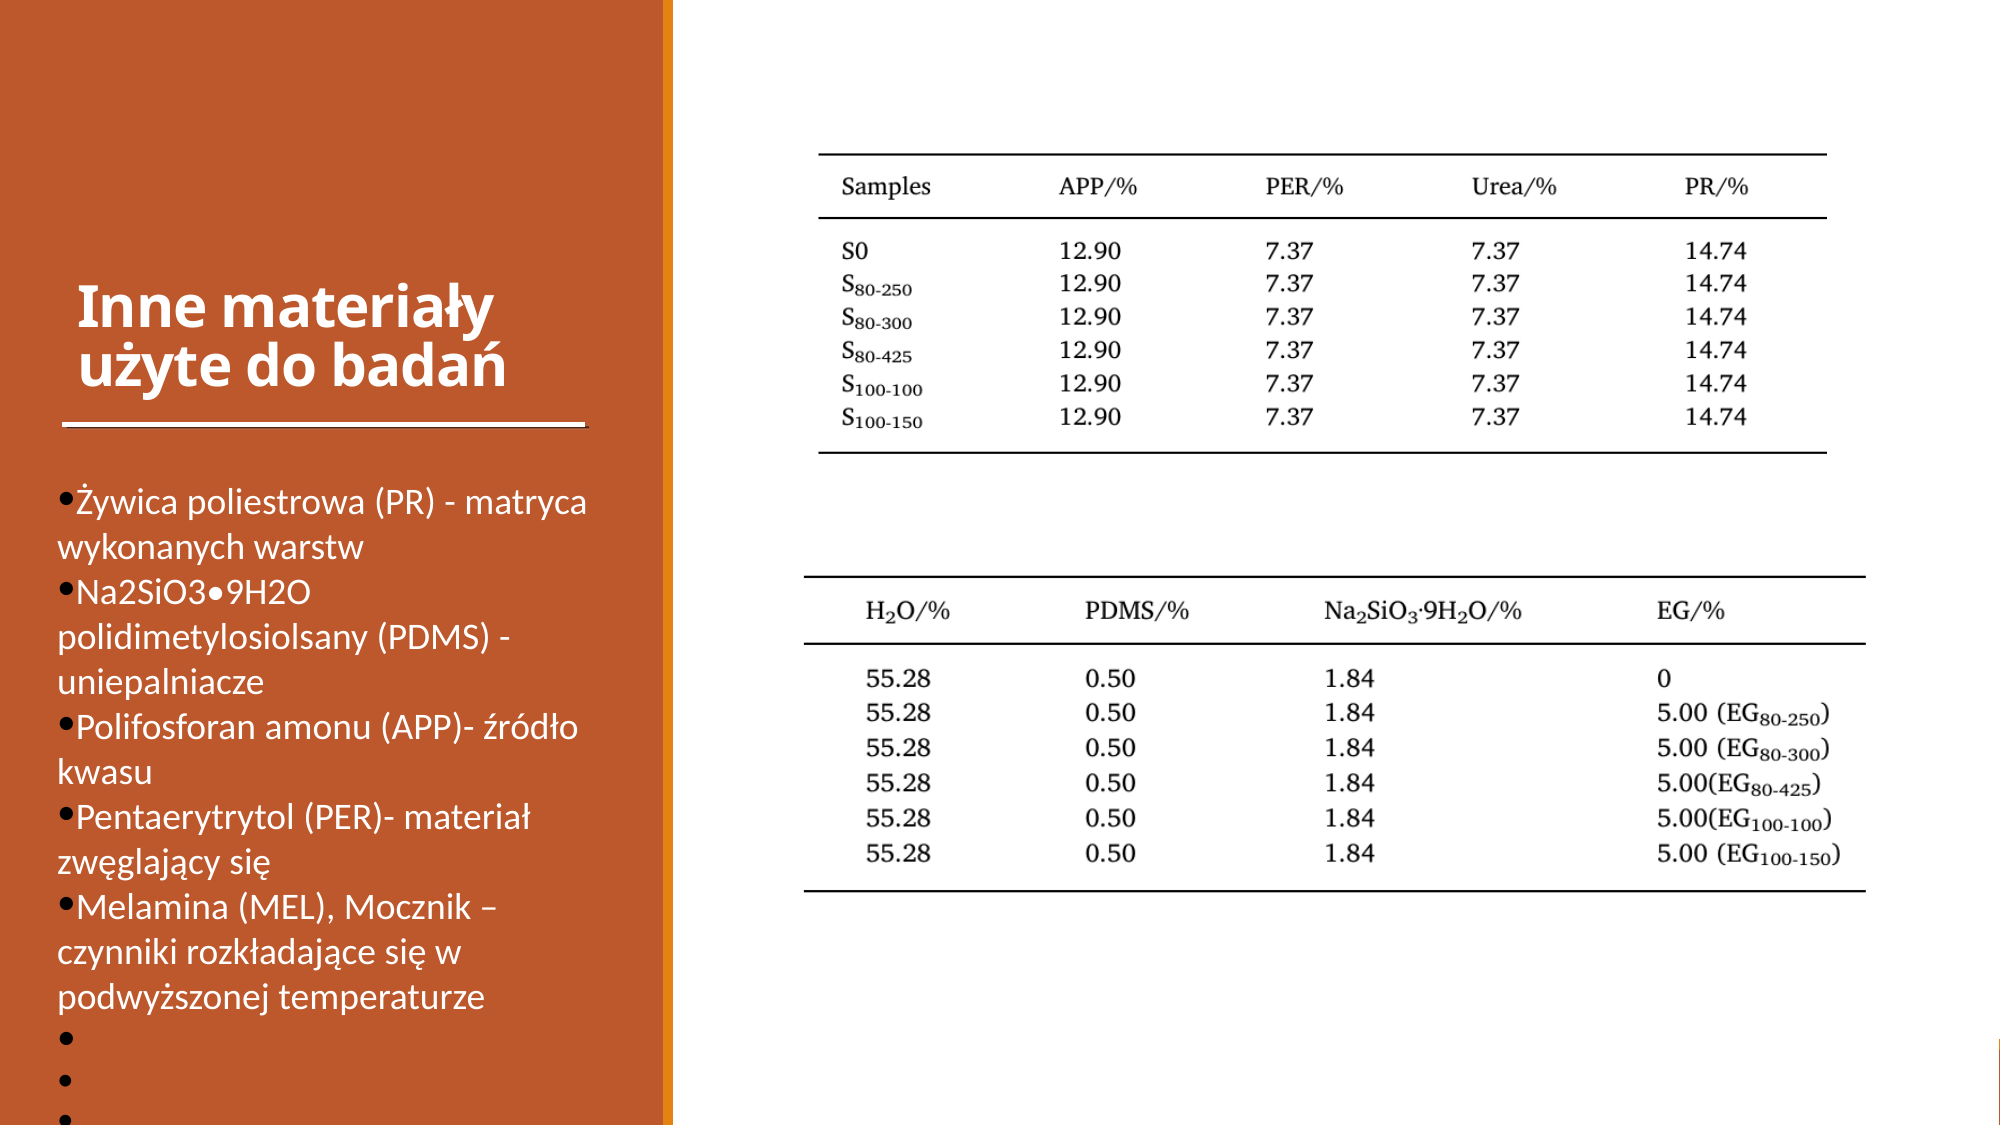

# Inne materiały użyte do badań
Żywica poliestrowa (PR) - matryca wykonanych warstw
Na2SiO3•9H2O polidimetylosiolsany (PDMS) - uniepalniacze
Polifosforan amonu (APP)- źródło kwasu
Pentaerytrytol (PER)- materiał zwęglający się
Melamina (MEL), Mocznik – czynniki rozkładające się w podwyższonej temperaturze